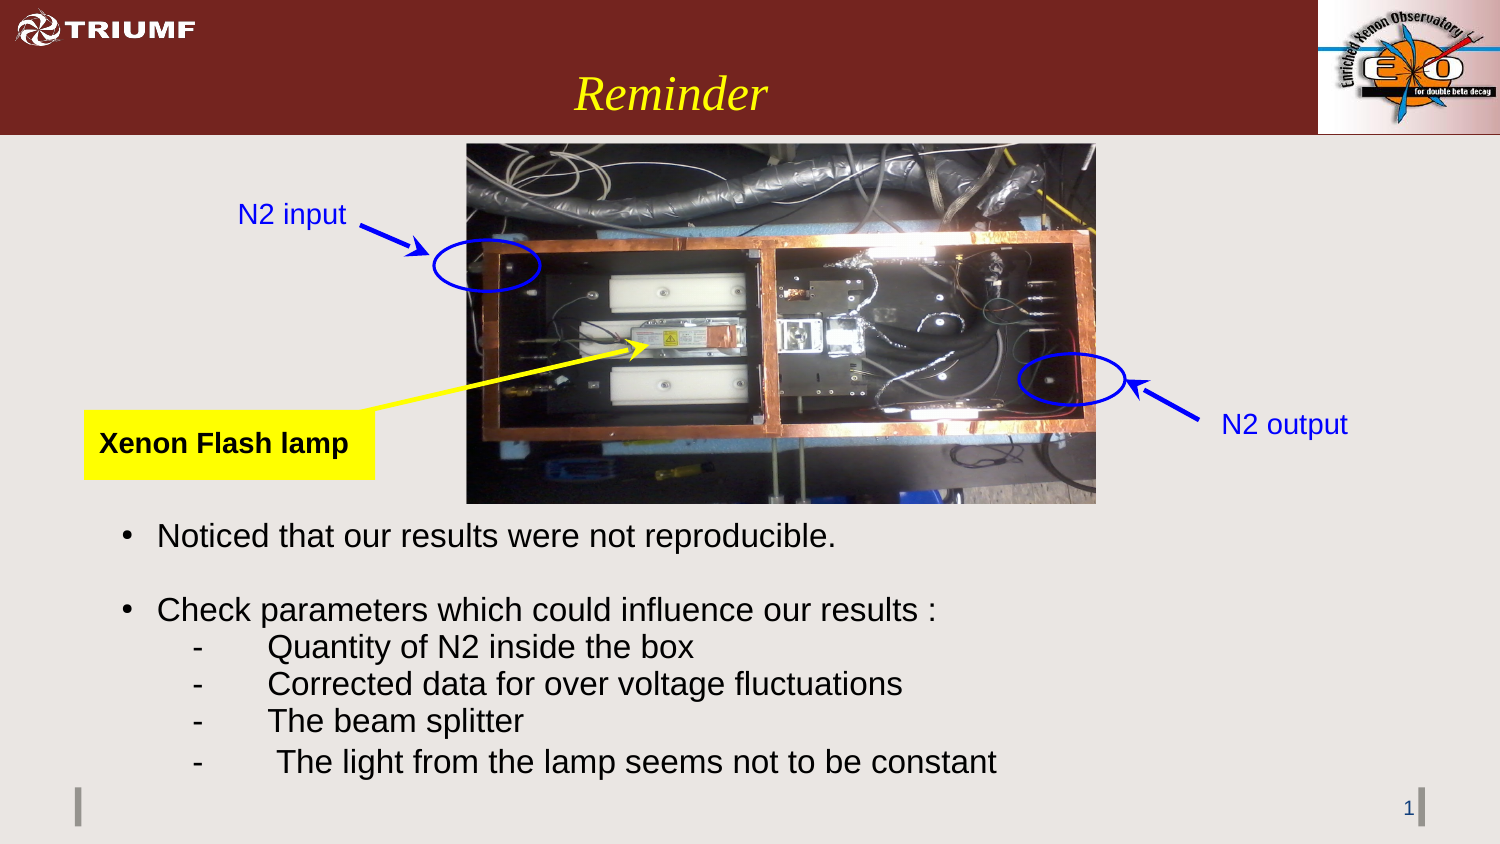

Reminder
N2 input
N2 output
Xenon Flash lamp
Noticed that our results were not reproducible.
Check parameters which could influence our results :
-	Quantity of N2 inside the box
-	Corrected data for over voltage fluctuations
-	The beam splitter
-	 The light from the lamp seems not to be constant